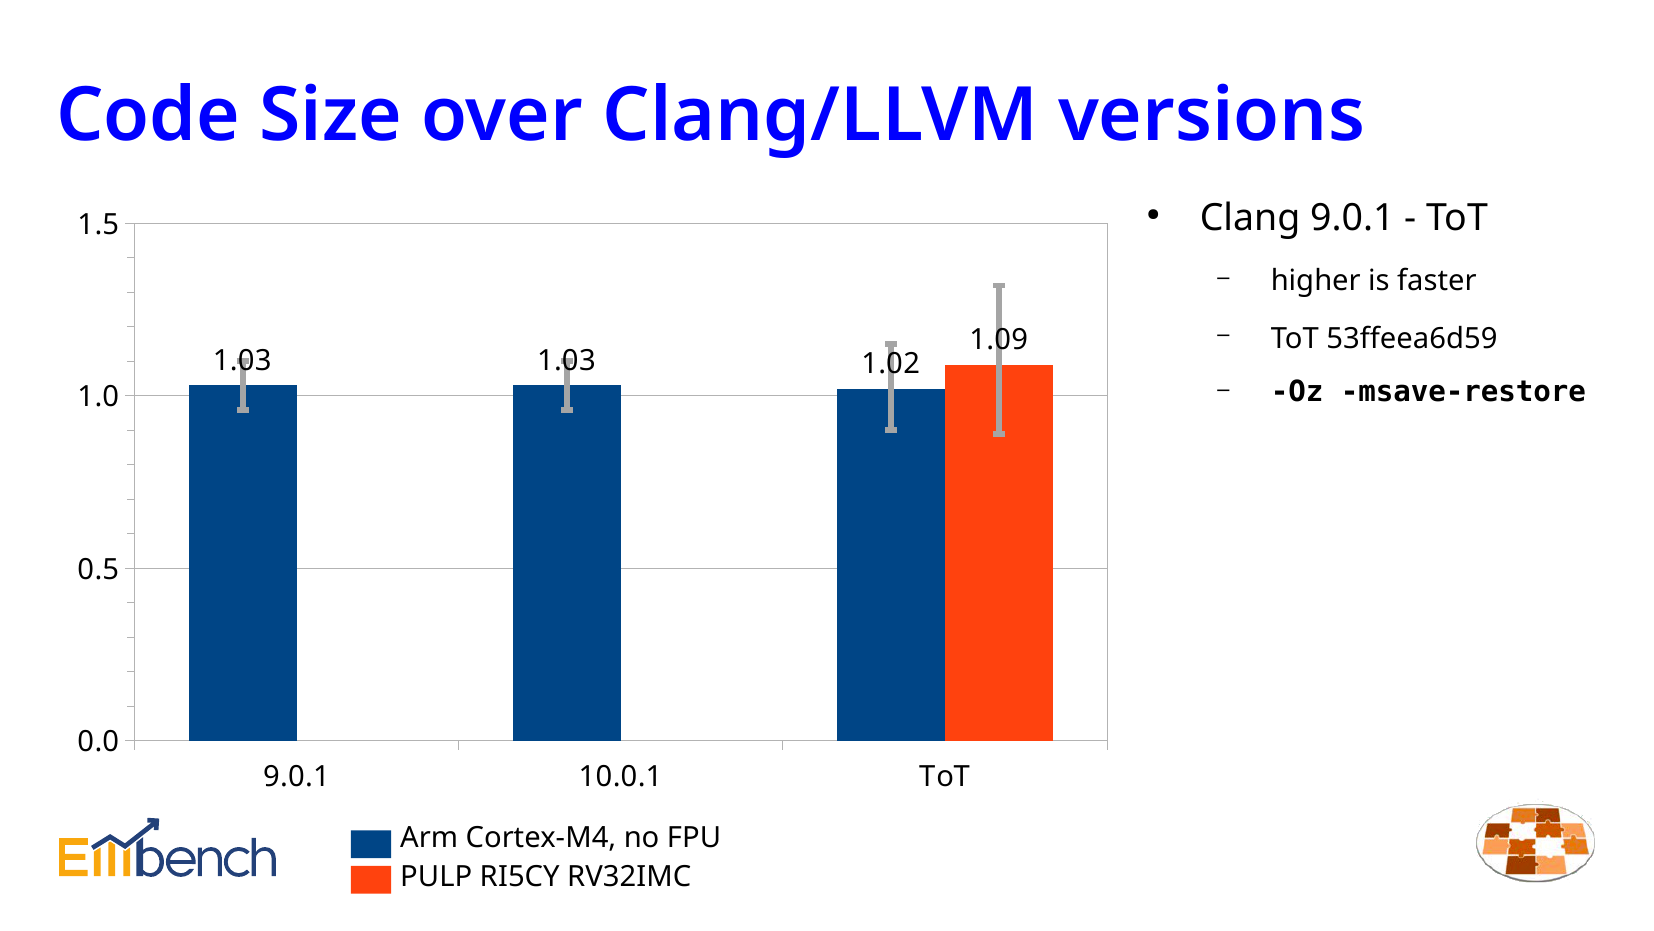

# Code Size over Clang/LLVM versions
Clang 9.0.1 - ToT
higher is faster
ToT 53ffeea6d59
-Oz ‑msave‑restore
### Chart
| Category | Arm Cortex M4 | RI5CY RV32IMC |
|---|---|---|
| 9.0.1 | 1.03 | None |
| 10.0.1 | 1.03 | None |
| ToT | 1.02 | 1.09 |Arm Cortex-M4, no FPU
PULP RI5CY RV32IMC